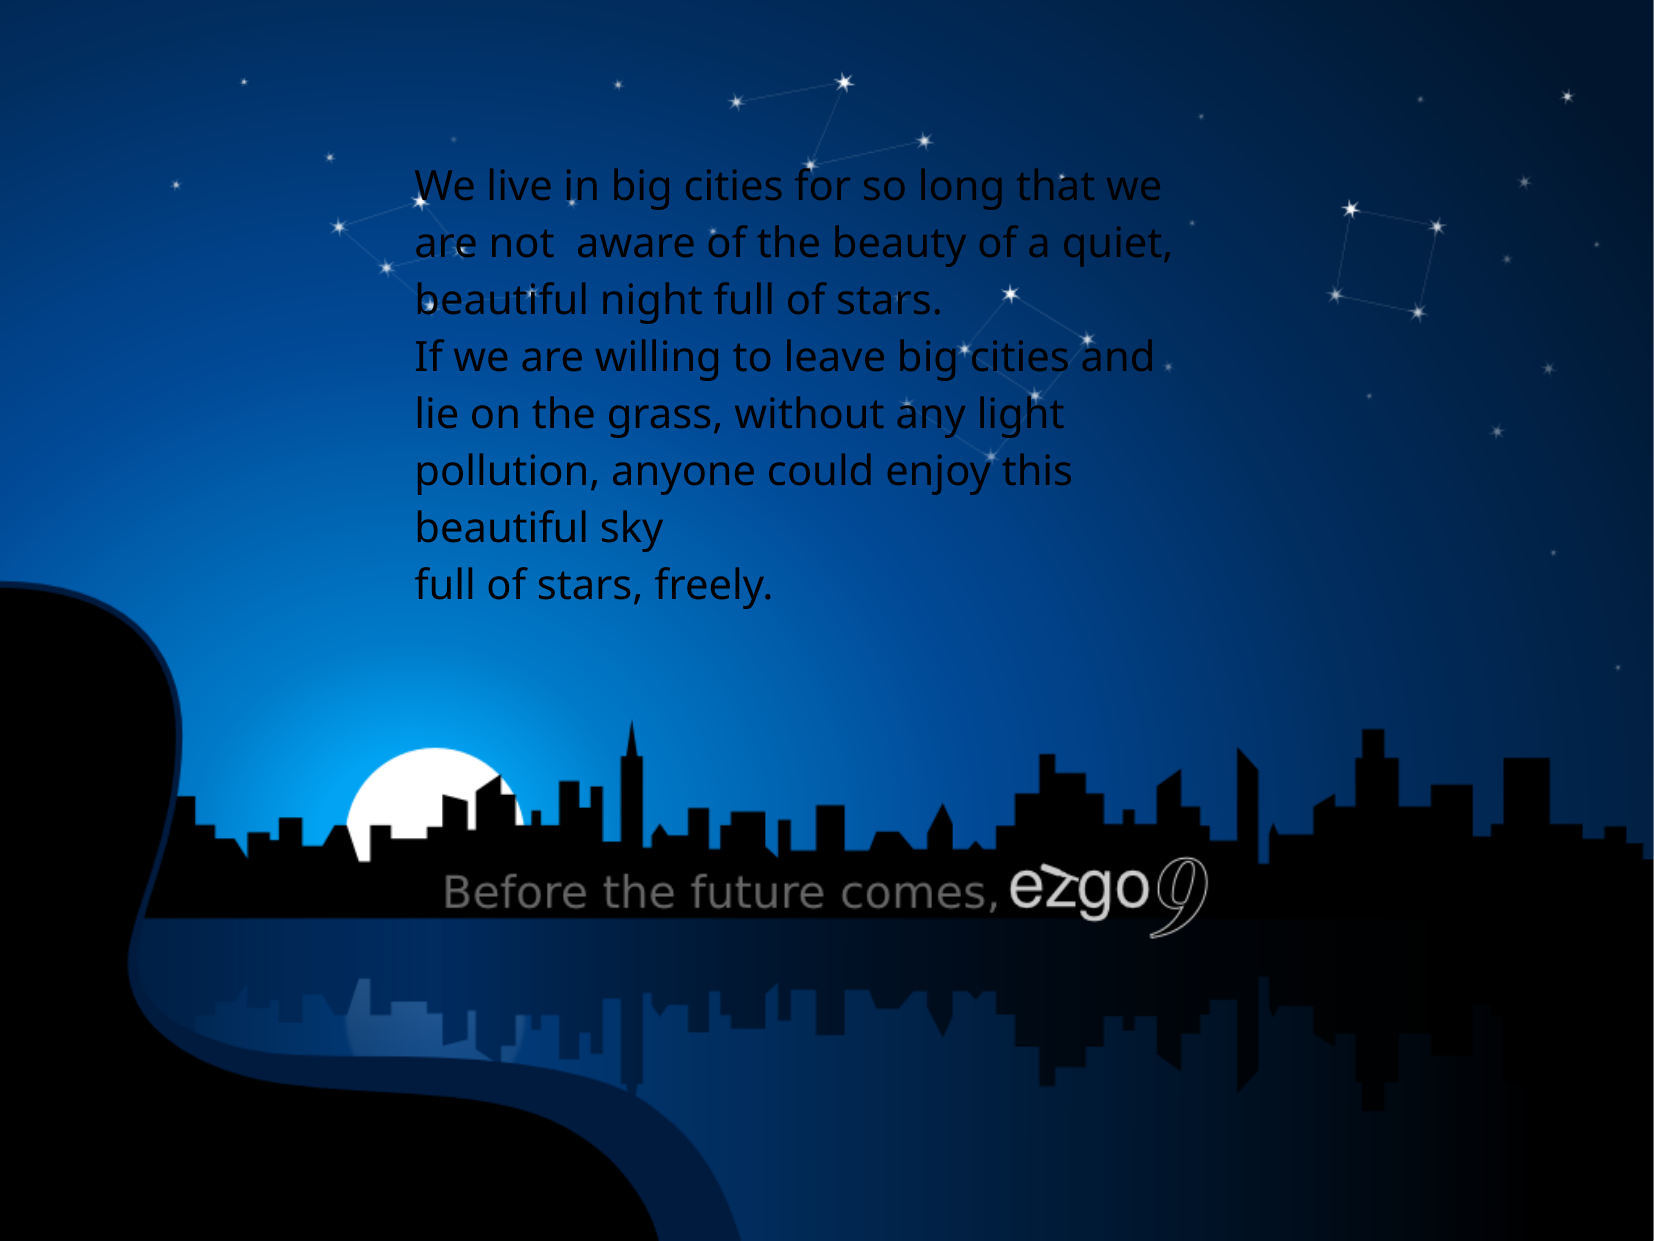

We live in big cities for so long that we
are not aware of the beauty of a quiet, beautiful night full of stars.
If we are willing to leave big cities and
lie on the grass, without any light pollution, anyone could enjoy this beautiful sky
full of stars, freely.